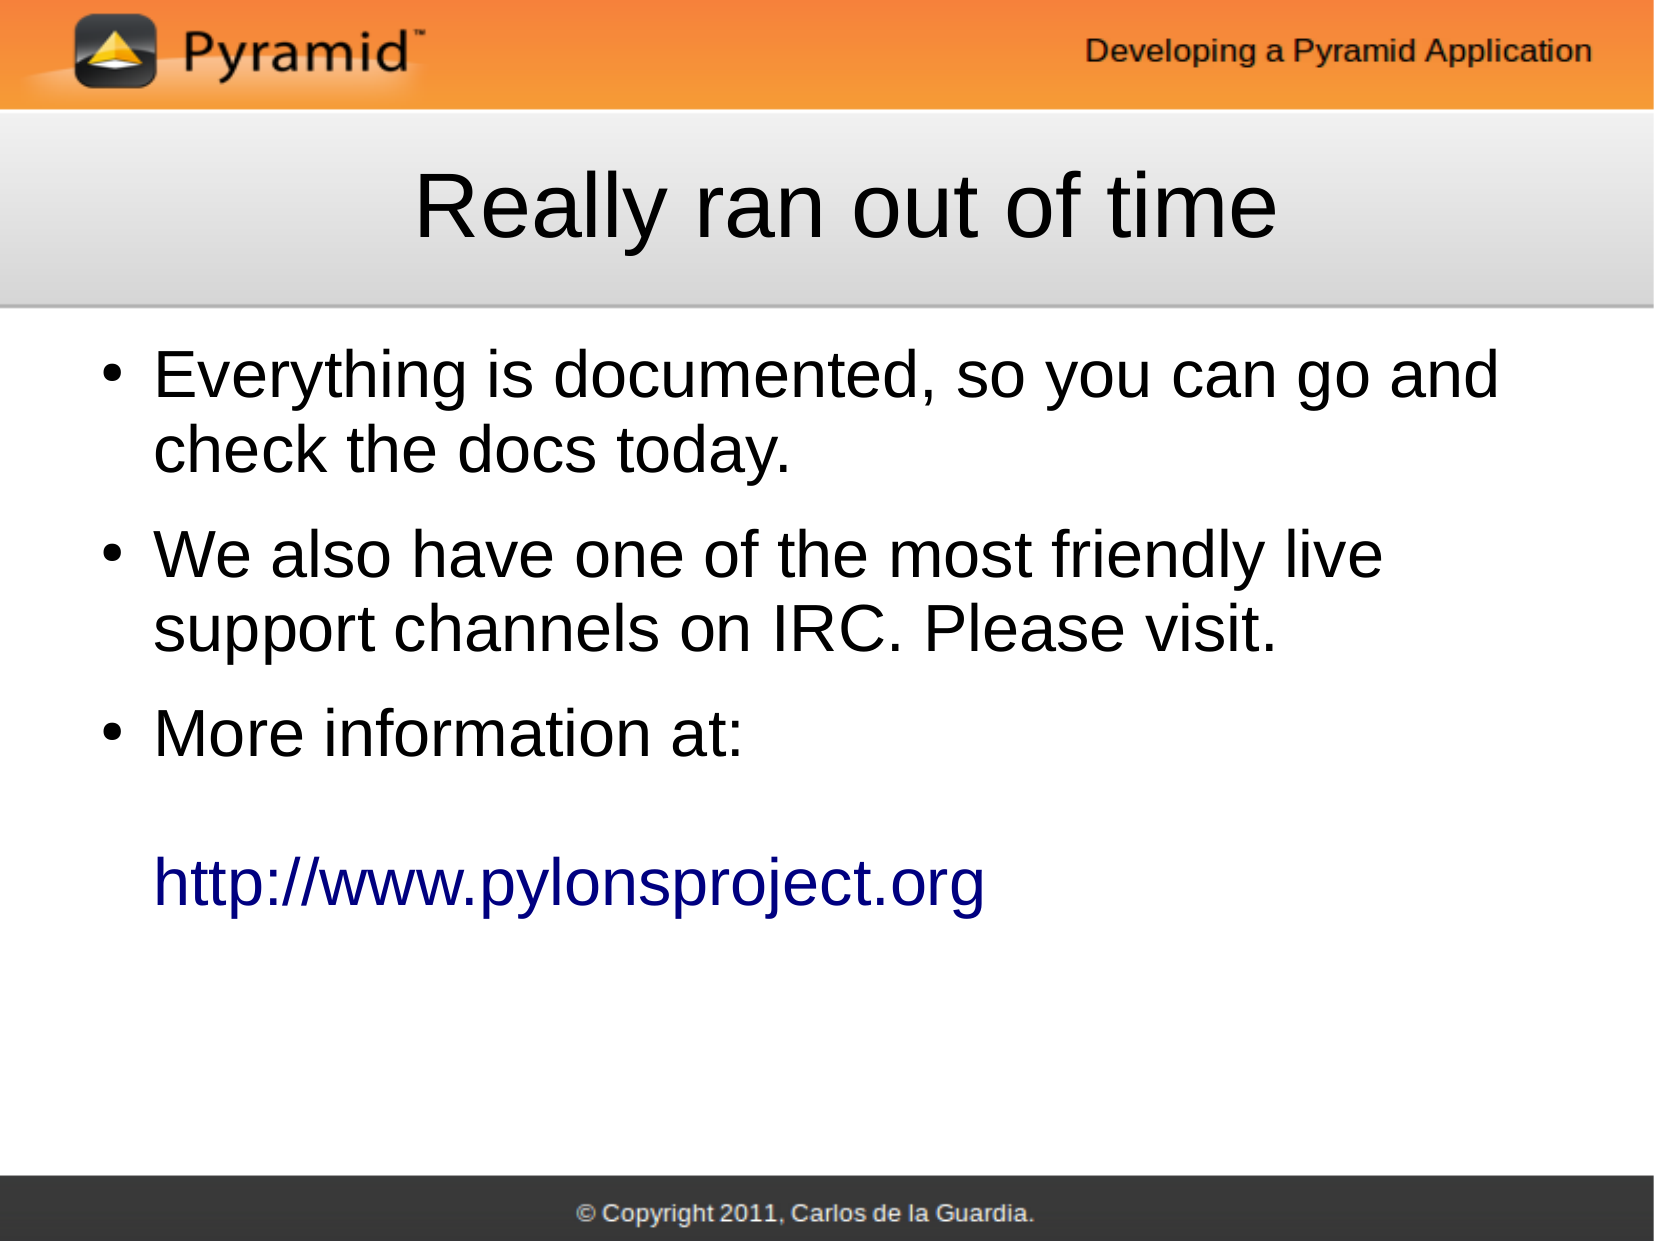

# Really ran out of time
Everything is documented, so you can go and check the docs today.
We also have one of the most friendly live support channels on IRC. Please visit.
More information at:
http://www.pylonsproject.org